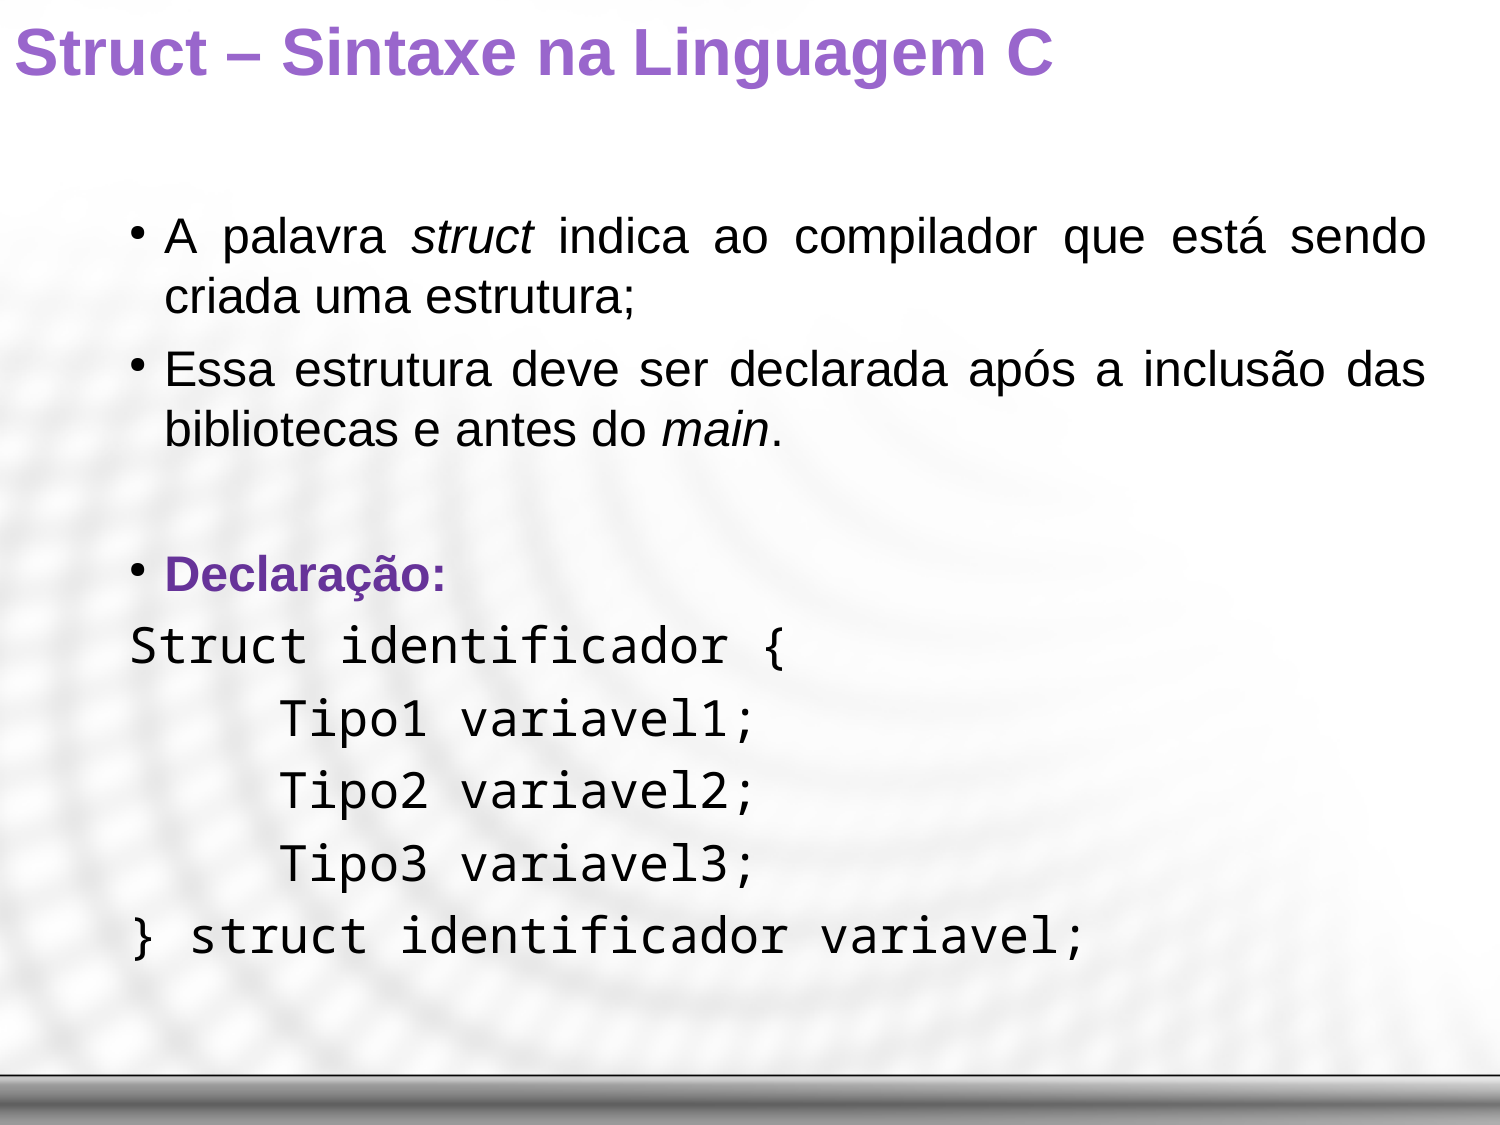

# Struct – Sintaxe na Linguagem C
A palavra struct indica ao compilador que está sendo criada uma estrutura;
Essa estrutura deve ser declarada após a inclusão das bibliotecas e antes do main.
Declaração:
Struct identificador {
 Tipo1 variavel1;
 Tipo2 variavel2;
 Tipo3 variavel3;
} struct identificador variavel;